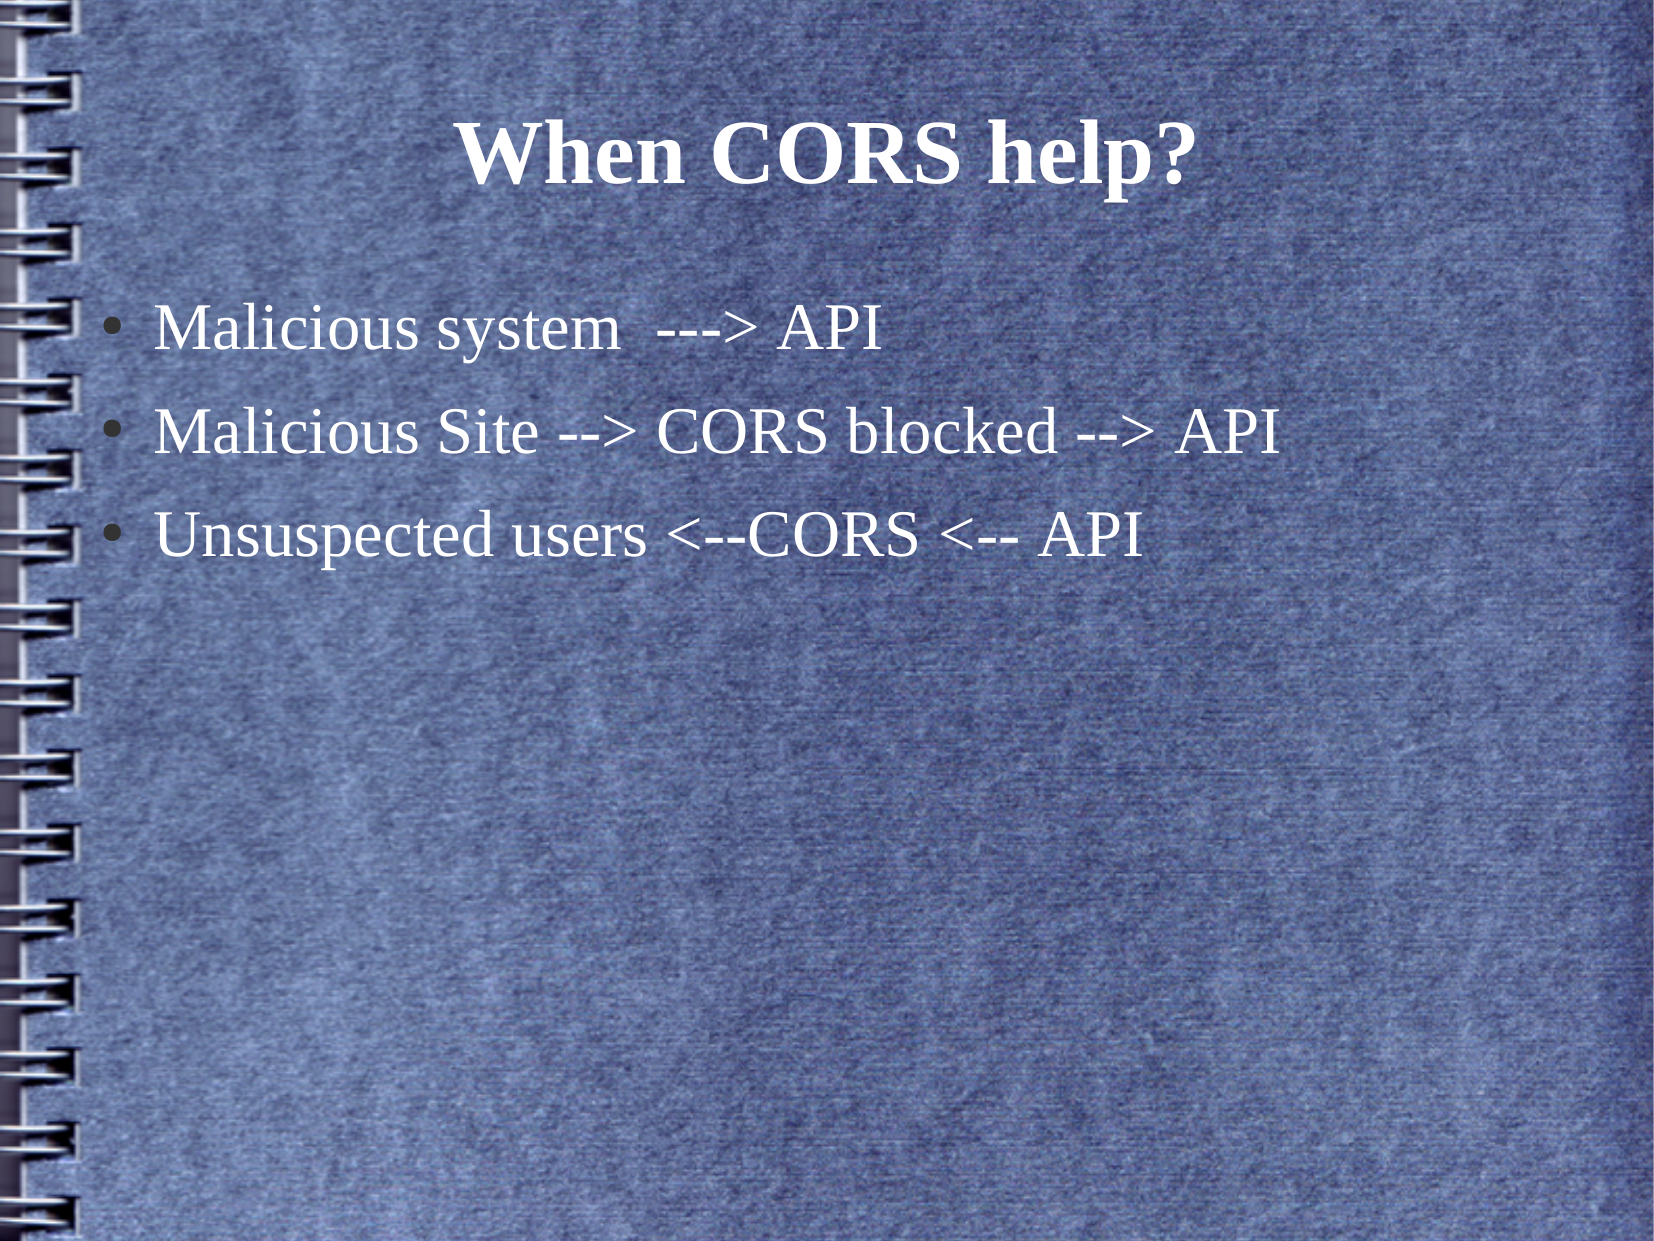

# When CORS help?
Malicious system ---> API
Malicious Site --> CORS blocked --> API
Unsuspected users <--CORS <-- API